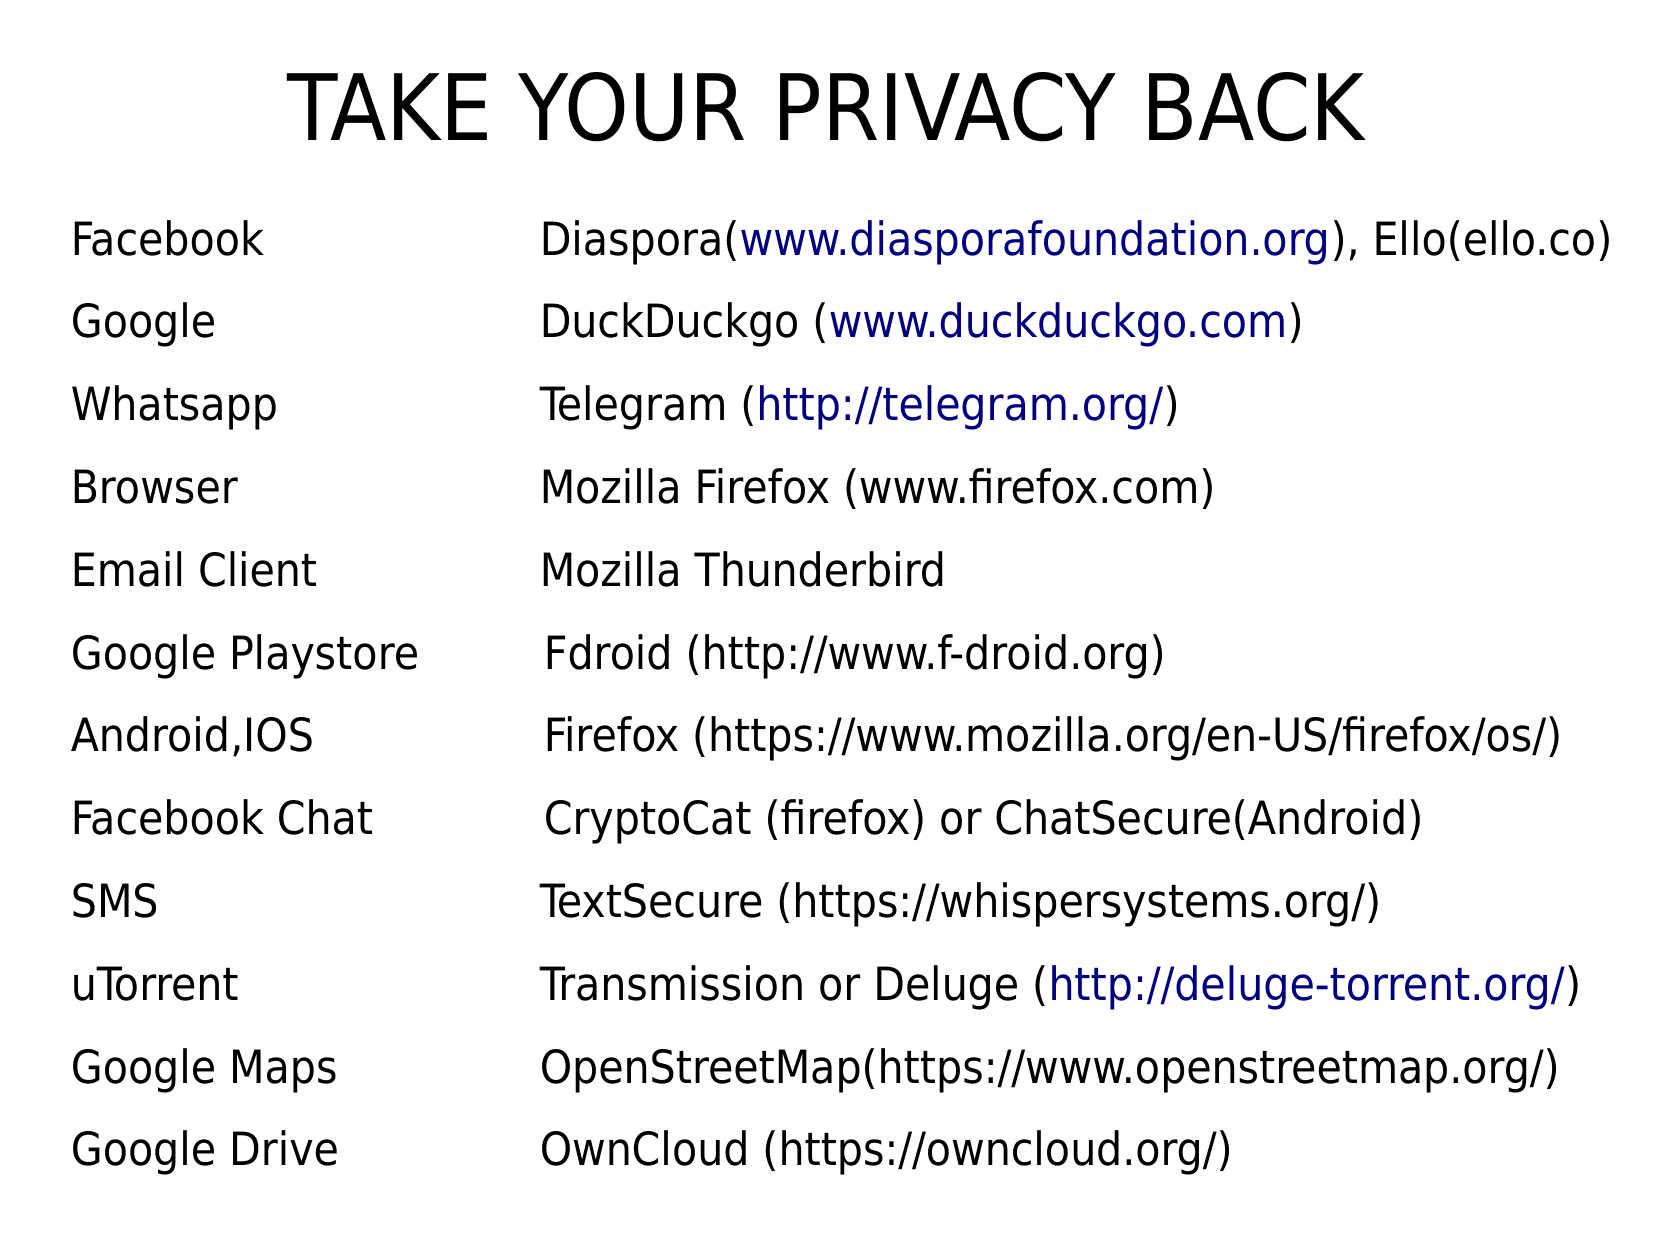

# TAKE YOUR PRIVACY BACK
Facebook 			 Diaspora(www.diasporafoundation.org), Ello(ello.co)
Google 			 DuckDuckgo (www.duckduckgo.com)
Whatsapp 			 Telegram (http://telegram.org/)
Browser 			 Mozilla Firefox (www.firefox.com)
Email Client 			 Mozilla Thunderbird
Google Playstore 	 Fdroid (http://www.f-droid.org)
Android,IOS 	 Firefox (https://www.mozilla.org/en-US/firefox/os/)
Facebook Chat 	 CryptoCat (firefox) or ChatSecure(Android)
SMS					 TextSecure (https://whispersystems.org/)
uTorrent				 Transmission or Deluge (http://deluge-torrent.org/)
Google Maps			 OpenStreetMap(https://www.openstreetmap.org/)
Google Drive			 OwnCloud (https://owncloud.org/)